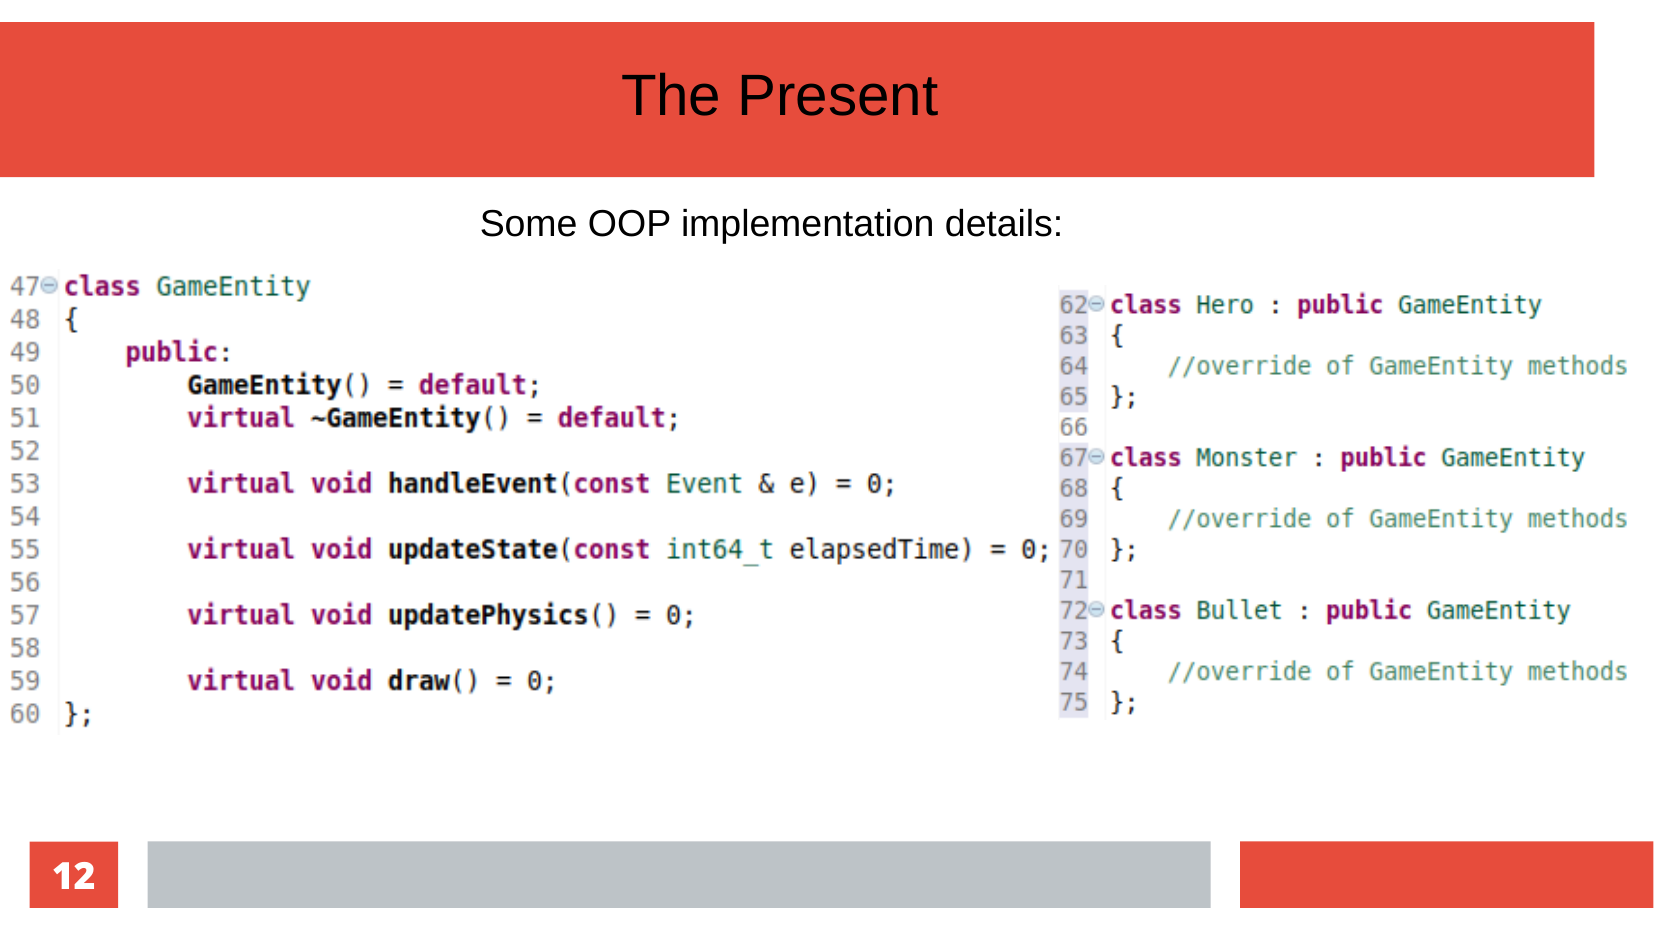

The Present
Some OOP implementation details:
12